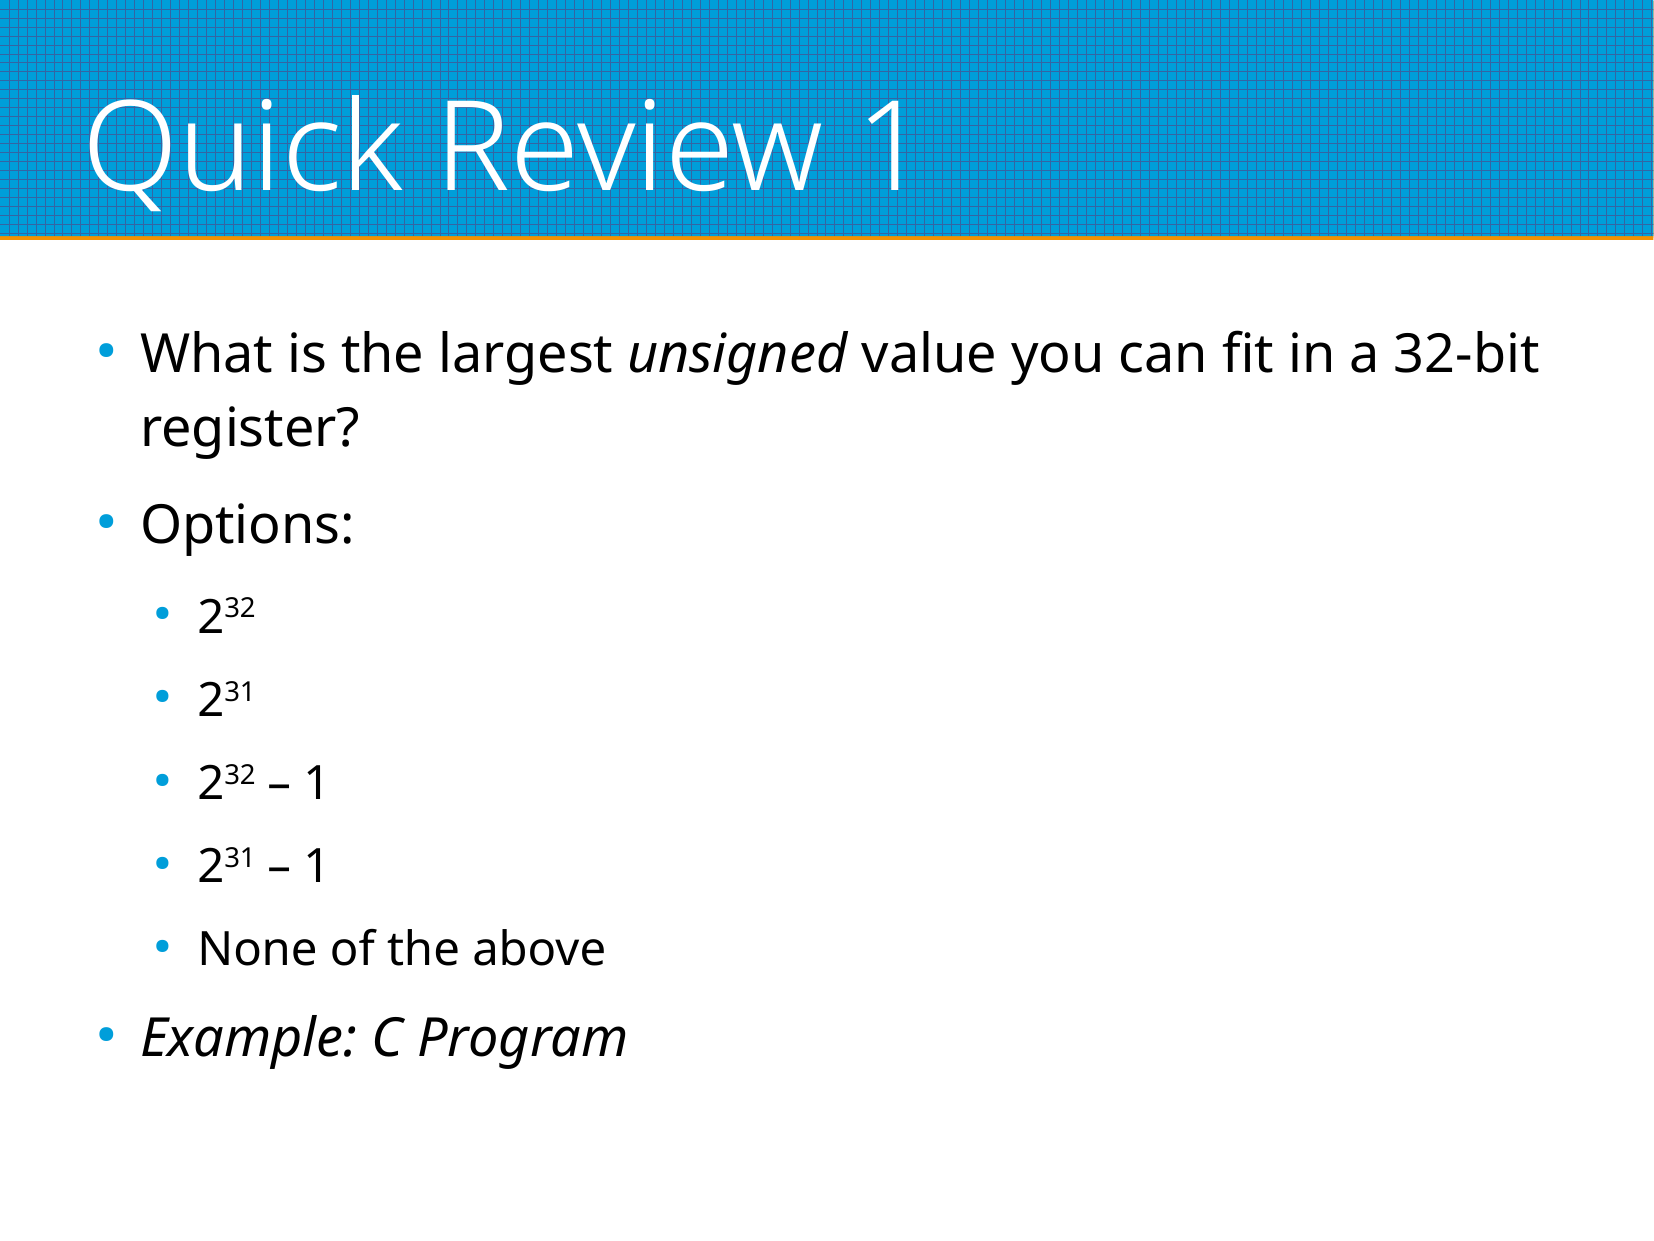

# Quick Review 1
What is the largest unsigned value you can fit in a 32-bit register?
Options:
232
231
232 – 1
231 – 1
None of the above
Example: C Program